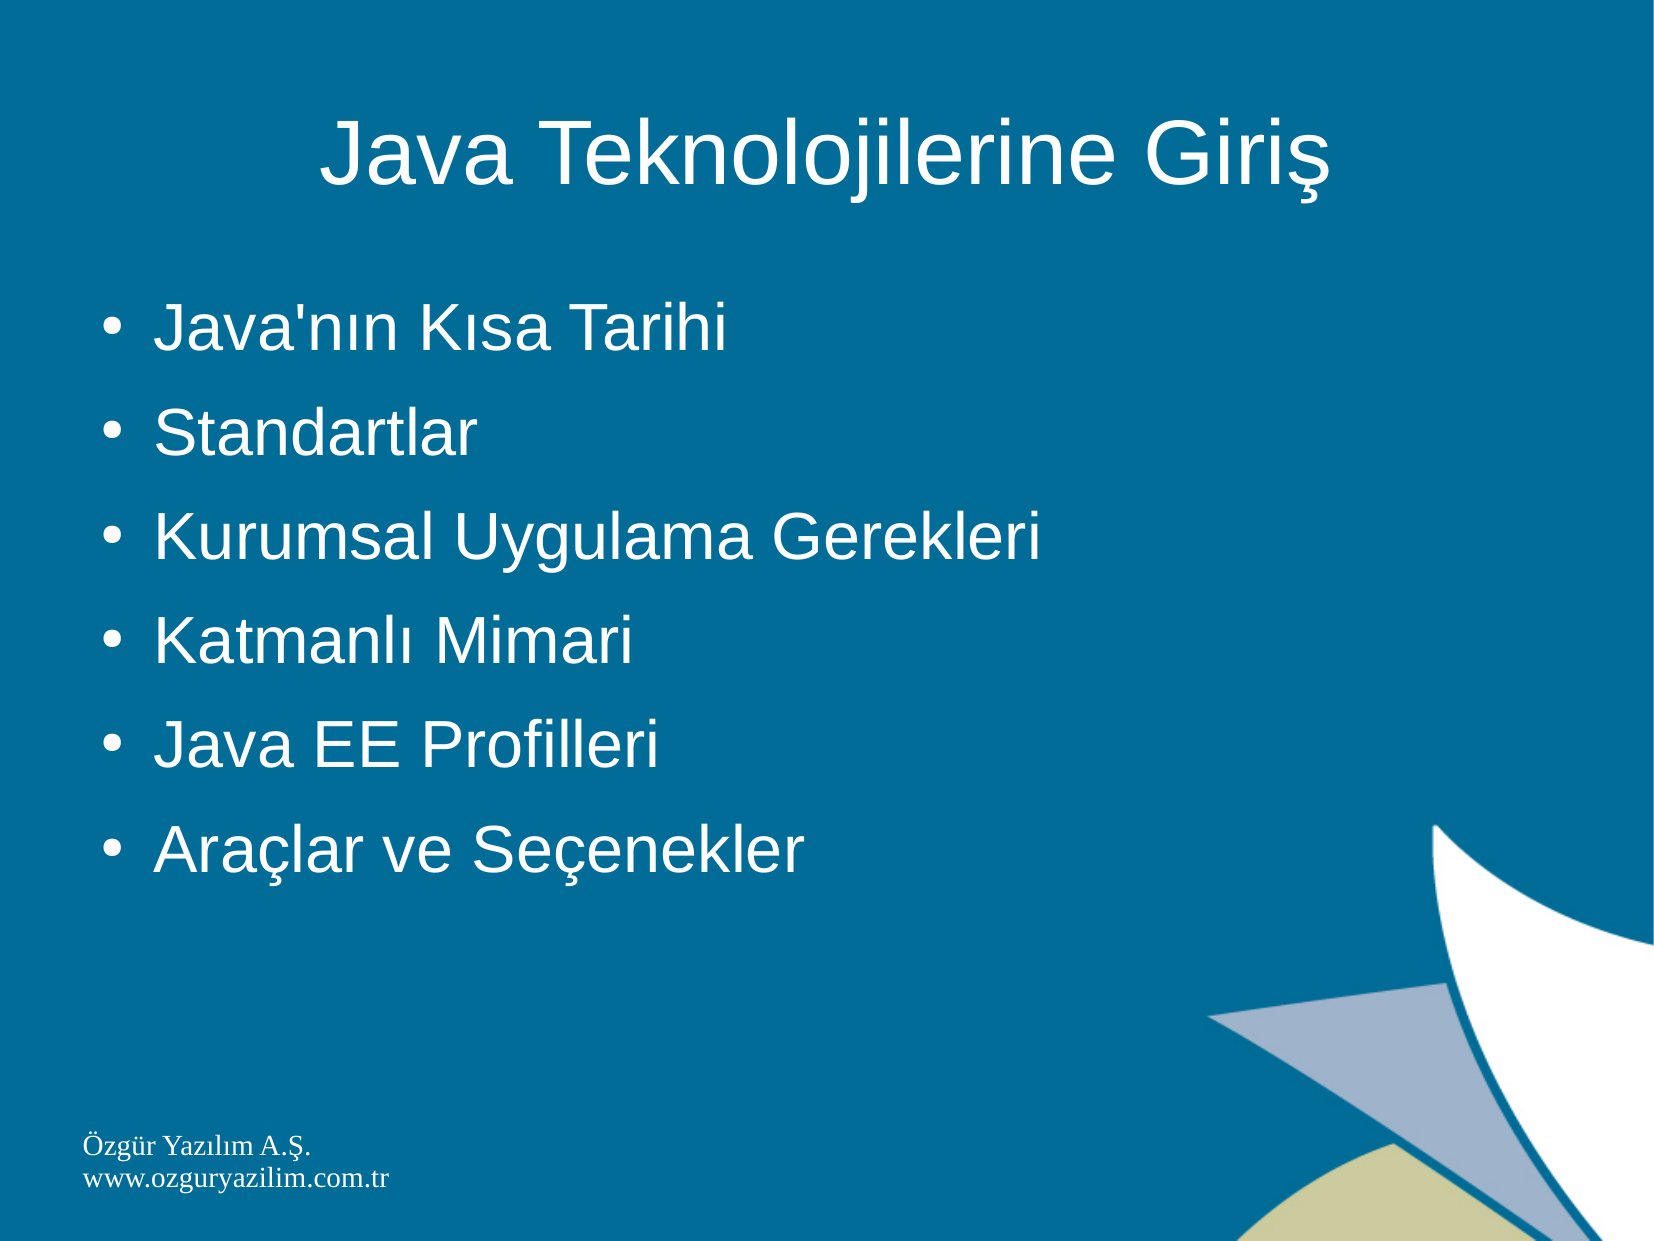

# Java Teknolojilerine Giriş
Java'nın Kısa Tarihi
Standartlar
Kurumsal Uygulama Gerekleri
Katmanlı Mimari
Java EE Profilleri
Araçlar ve Seçenekler